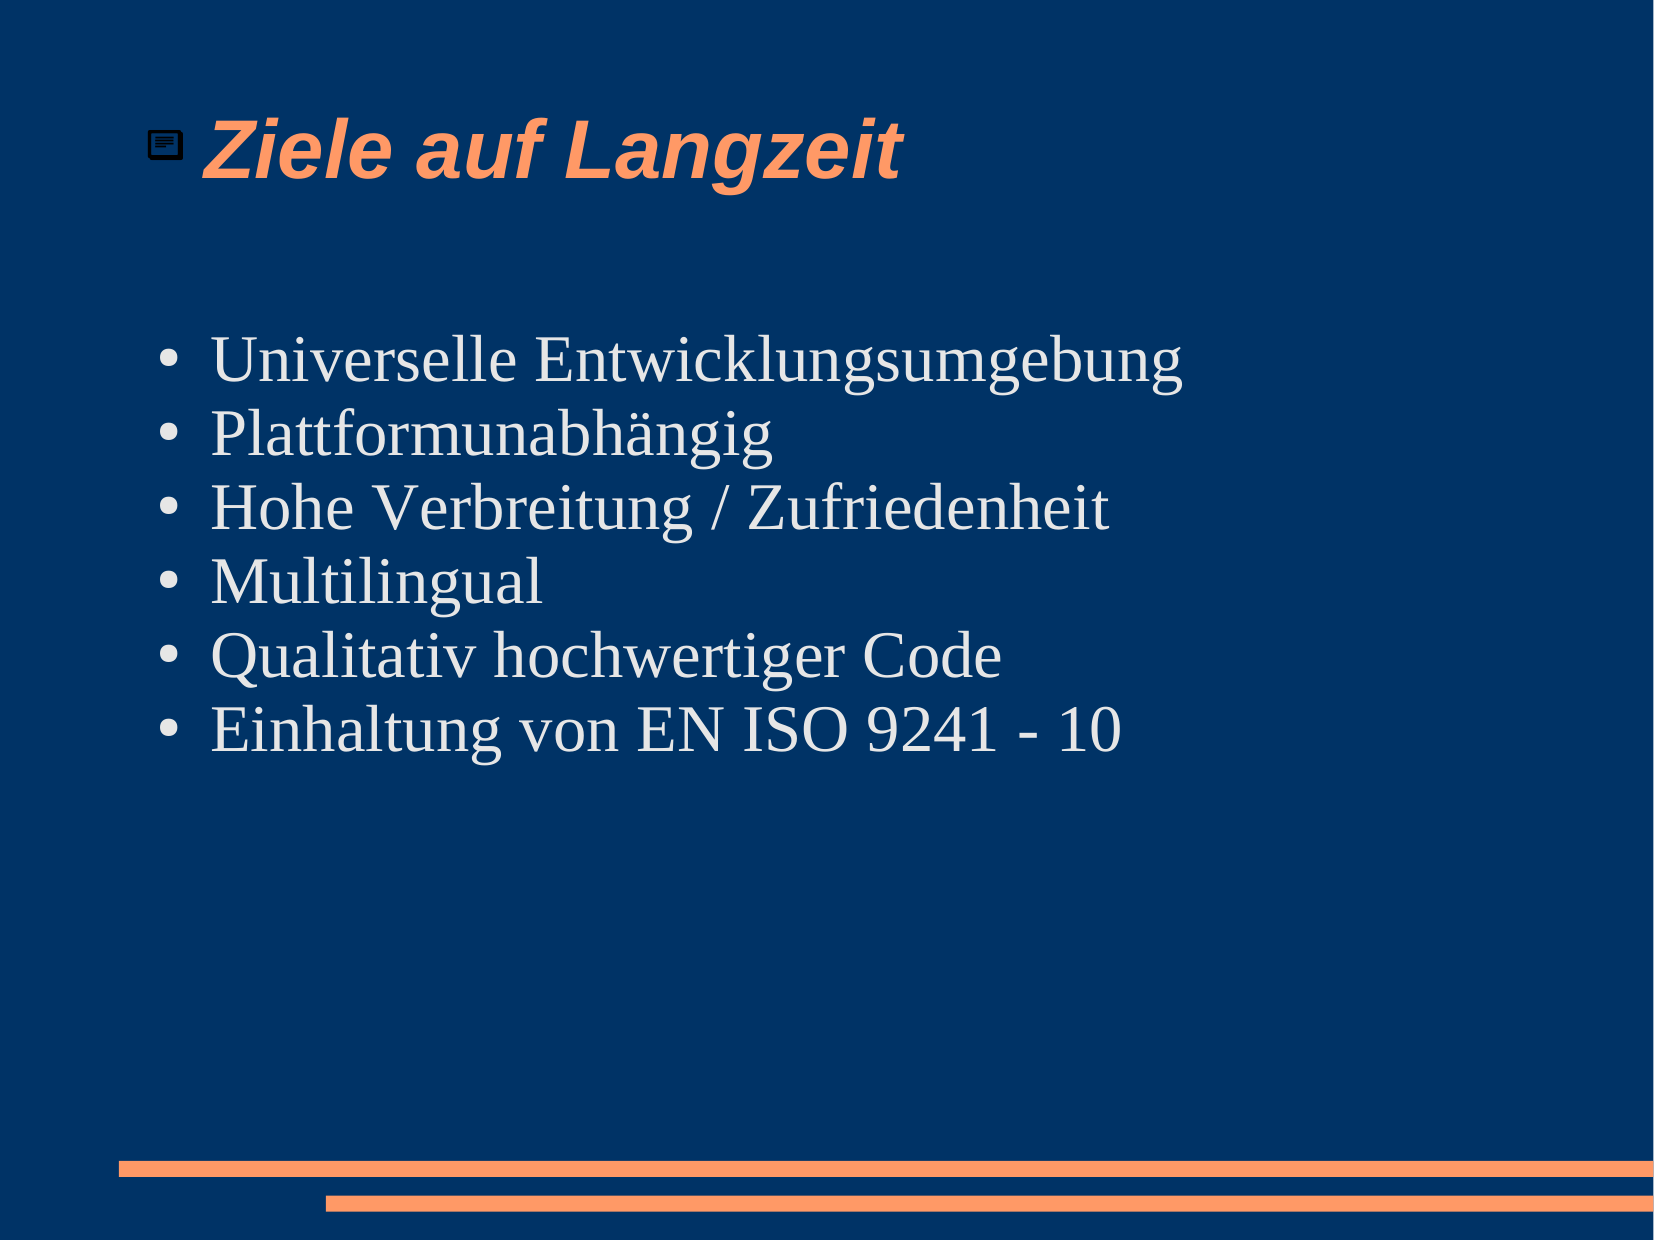

# Ziele auf Langzeit
Universelle Entwicklungsumgebung
Plattformunabhängig
Hohe Verbreitung / Zufriedenheit
Multilingual
Qualitativ hochwertiger Code
Einhaltung von EN ISO 9241 - 10